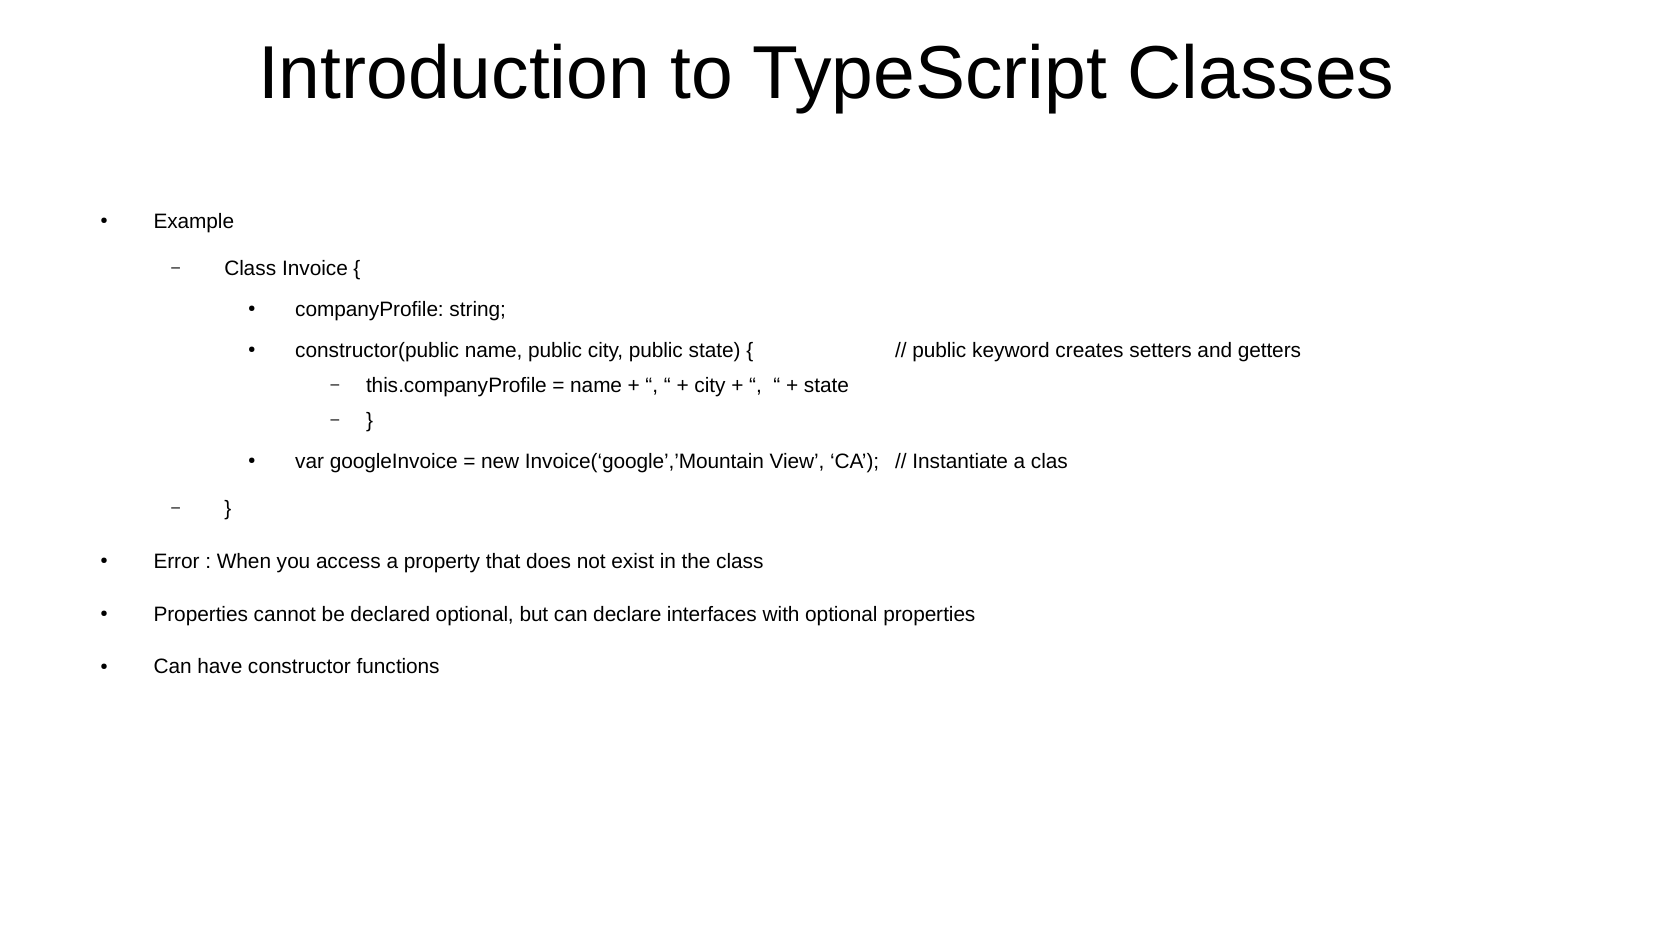

# Introduction to TypeScript Classes
Example
Class Invoice {
companyProfile: string;
constructor(public name, public city, public state) {		// public keyword creates setters and getters
this.companyProfile = name + “, “ + city + “, “ + state
}
var googleInvoice = new Invoice(‘google’,’Mountain View’, ‘CA’);	// Instantiate a clas
}
Error : When you access a property that does not exist in the class
Properties cannot be declared optional, but can declare interfaces with optional properties
Can have constructor functions